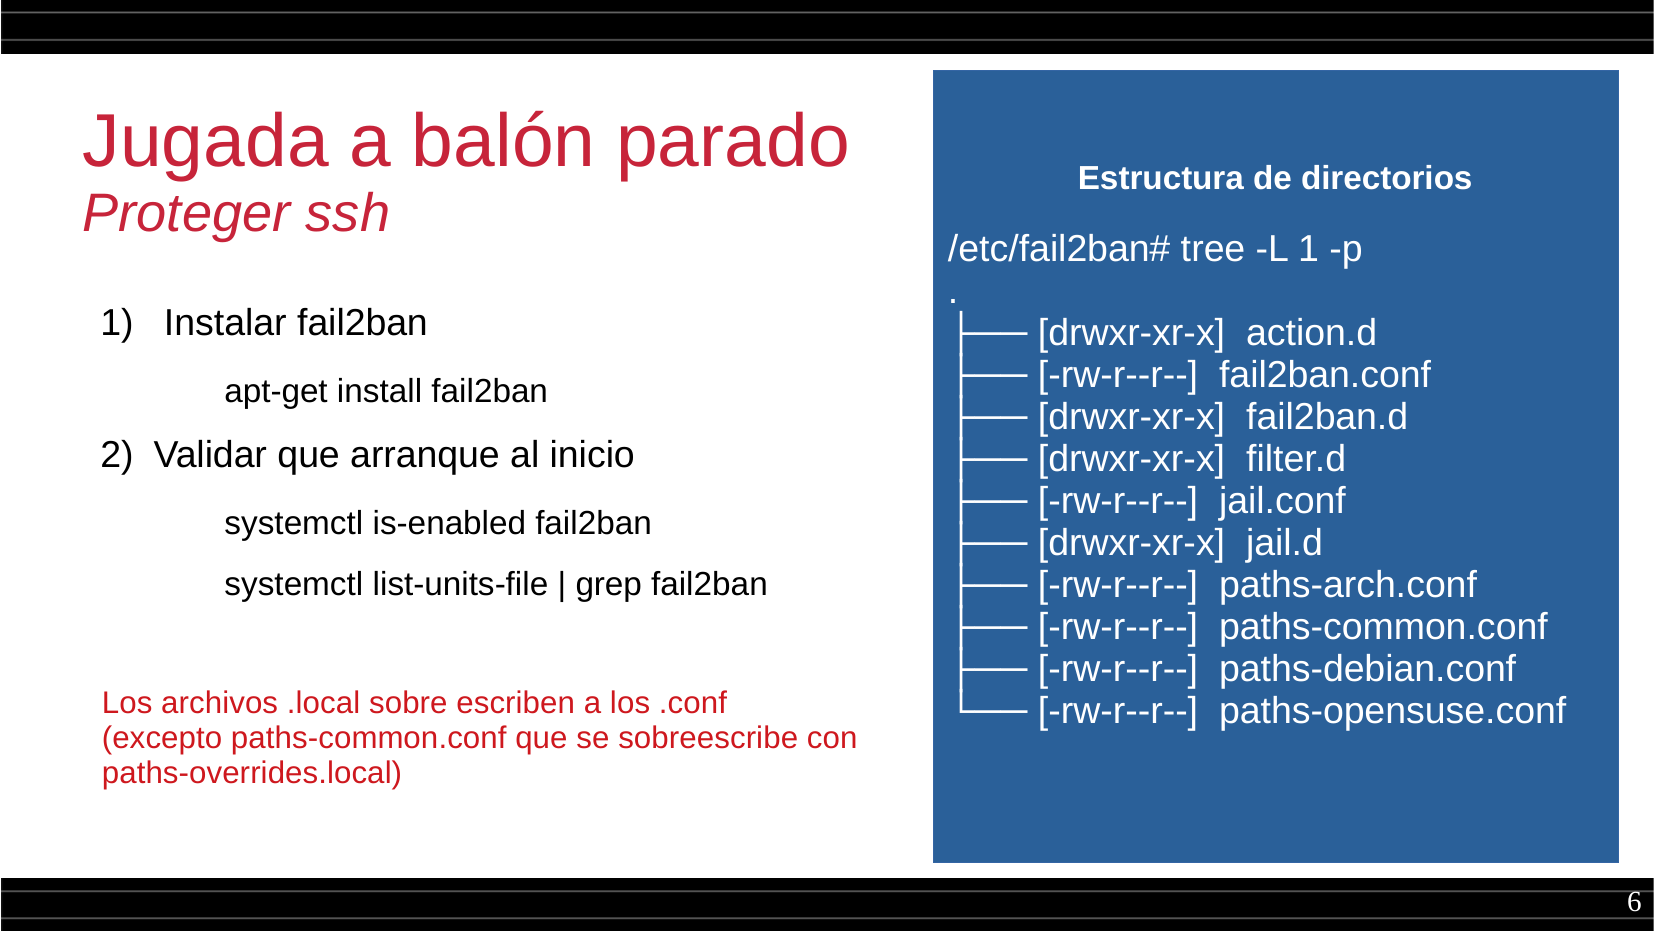

Estructura de directorios
/etc/fail2ban# tree -L 1 -p
.
├── [drwxr-xr-x] action.d
├── [-rw-r--r--] fail2ban.conf
├── [drwxr-xr-x] fail2ban.d
├── [drwxr-xr-x] filter.d
├── [-rw-r--r--] jail.conf
├── [drwxr-xr-x] jail.d
├── [-rw-r--r--] paths-arch.conf
├── [-rw-r--r--] paths-common.conf
├── [-rw-r--r--] paths-debian.conf
└── [-rw-r--r--] paths-opensuse.conf
# Jugada a balón parado Proteger ssh
 Instalar fail2ban
apt-get install fail2ban
Validar que arranque al inicio
systemctl is-enabled fail2ban
systemctl list-units-file | grep fail2ban
Los archivos .local sobre escriben a los .conf
(excepto paths-common.conf que se sobreescribe con
paths-overrides.local)